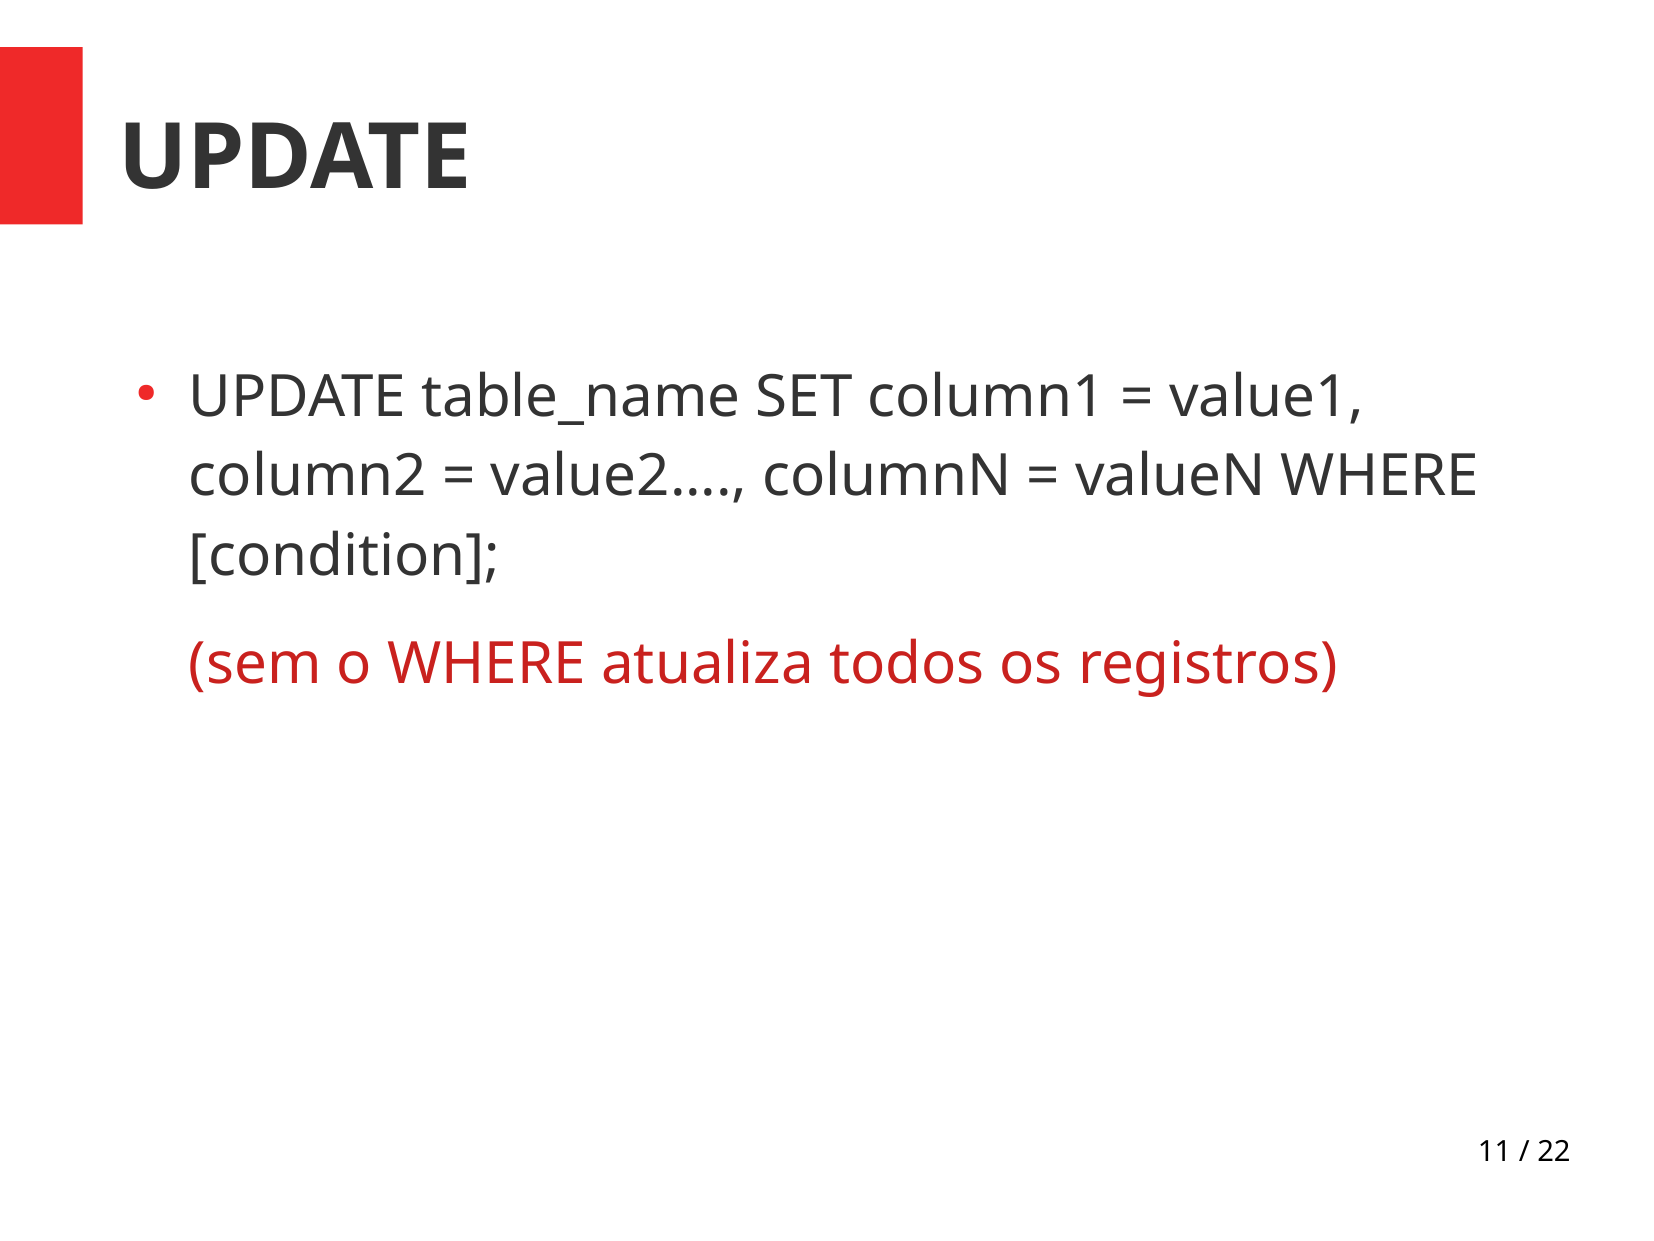

# UPDATE
UPDATE table_name SET column1 = value1, column2 = value2...., columnN = valueN WHERE [condition];
(sem o WHERE atualiza todos os registros)
11